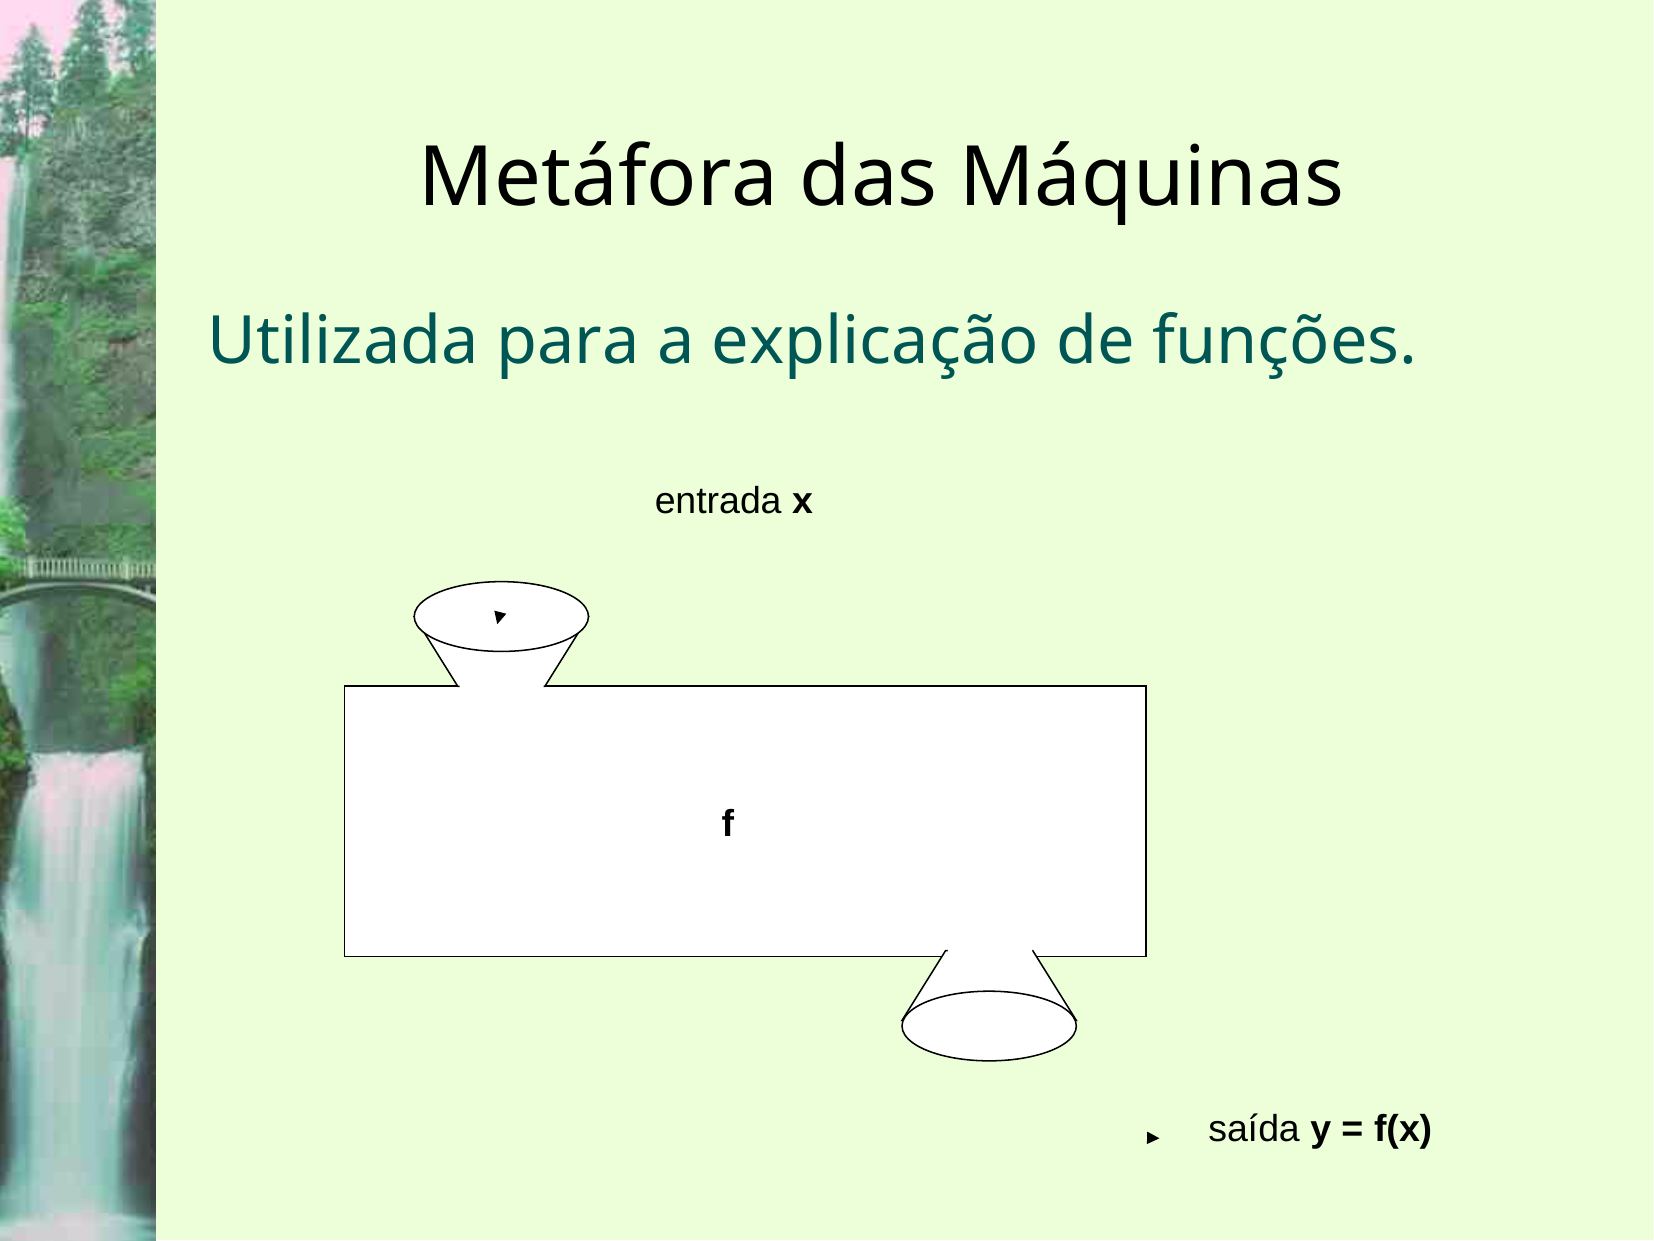

# Metáfora das Máquinas
Utilizada para a explicação de funções.
entrada x
f
saída y = f(x)